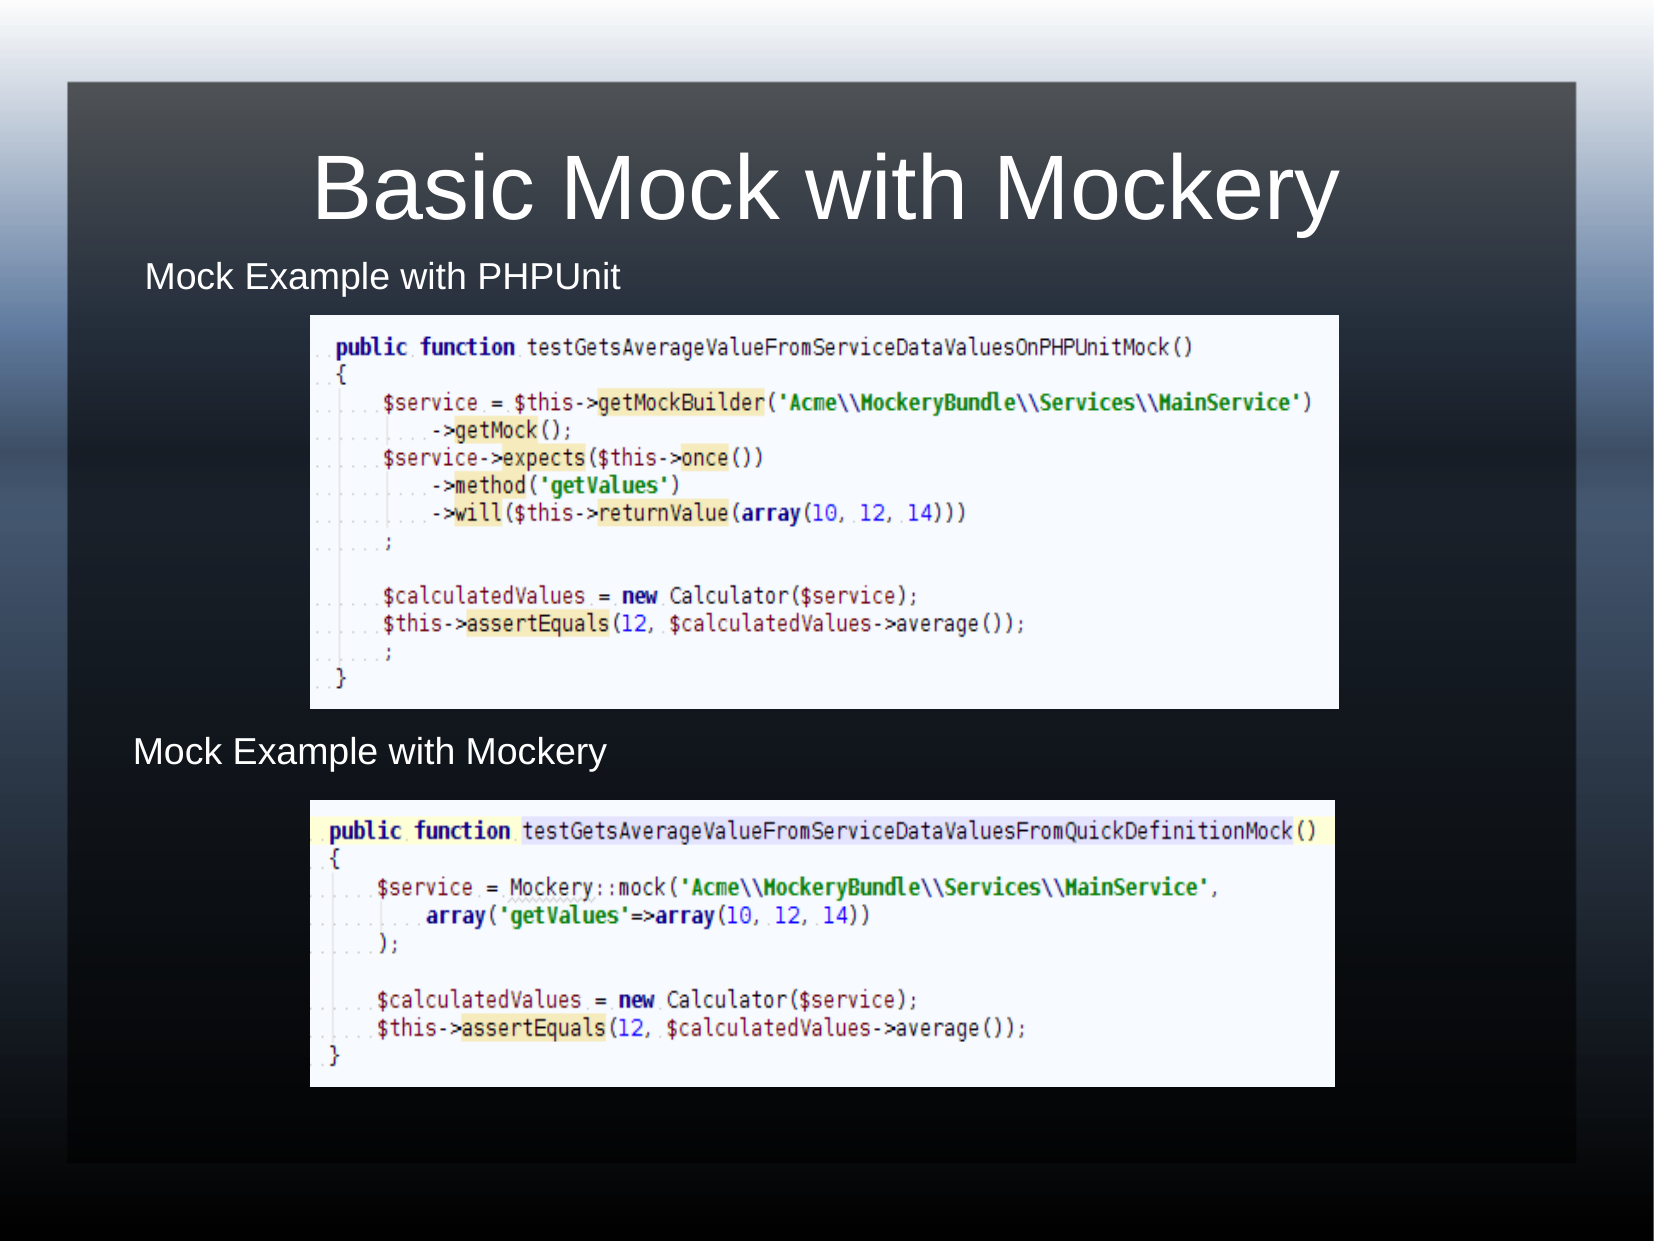

# Basic Mock with Mockery
Mock Example with PHPUnit
Mock Example with Mockery